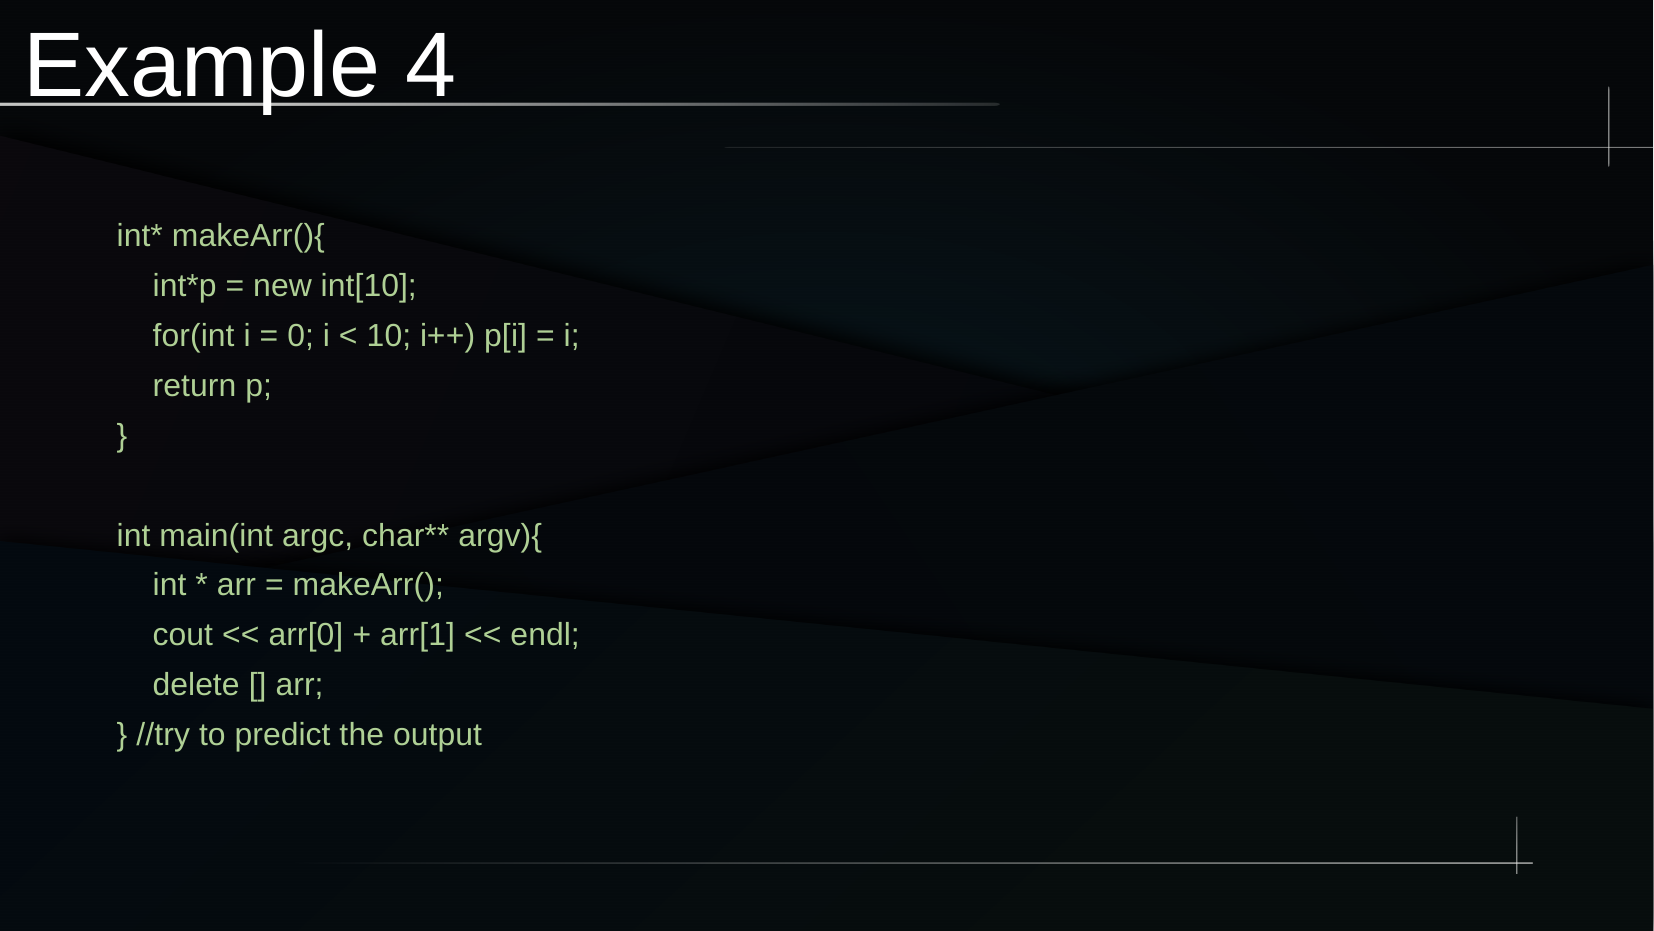

# Example 4
int* makeArr(){
 int*p = new int[10];
 for(int i = 0; i < 10; i++) p[i] = i;
 return p;
}
int main(int argc, char** argv){
 int * arr = makeArr();
 cout << arr[0] + arr[1] << endl;
 delete [] arr;
} //try to predict the output